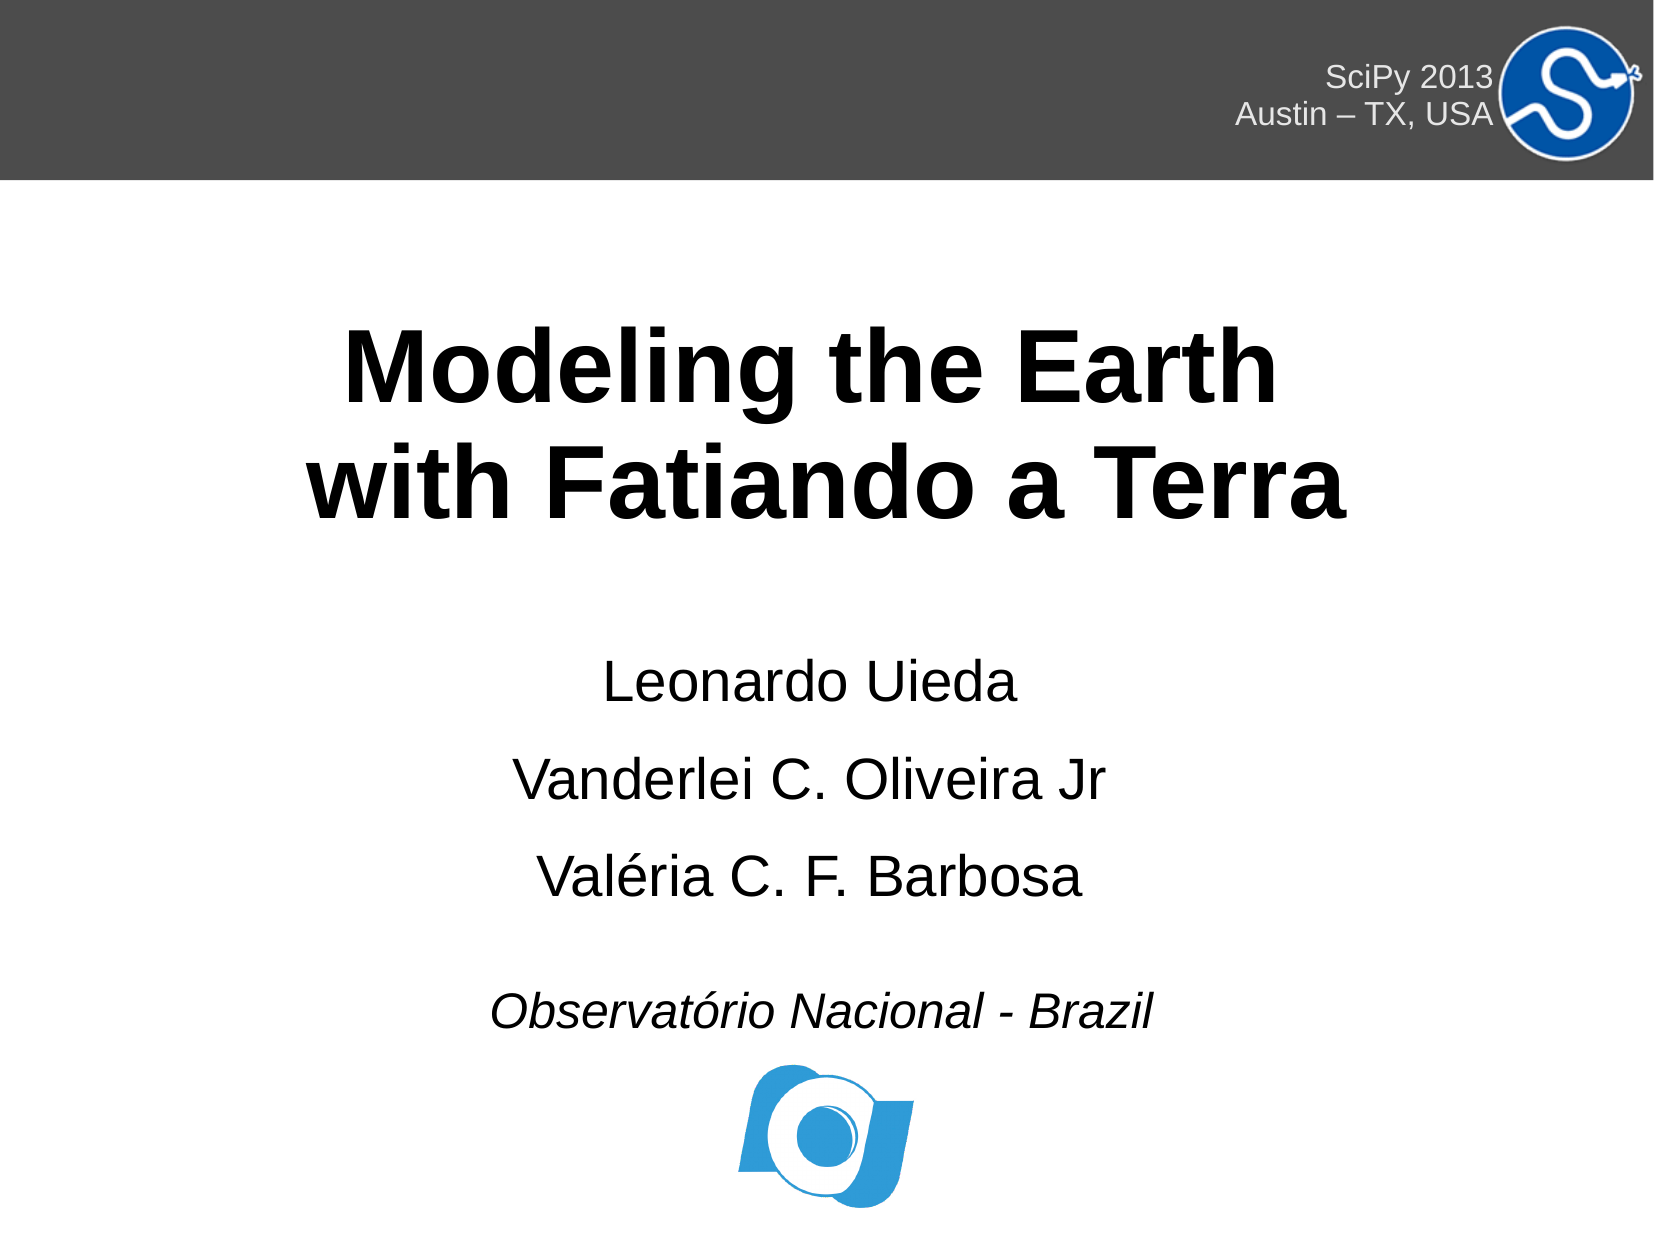

# Modeling the Earth with Fatiando a Terra
Leonardo Uieda
Vanderlei C. Oliveira Jr
Valéria C. F. Barbosa
Observatório Nacional - Brazil